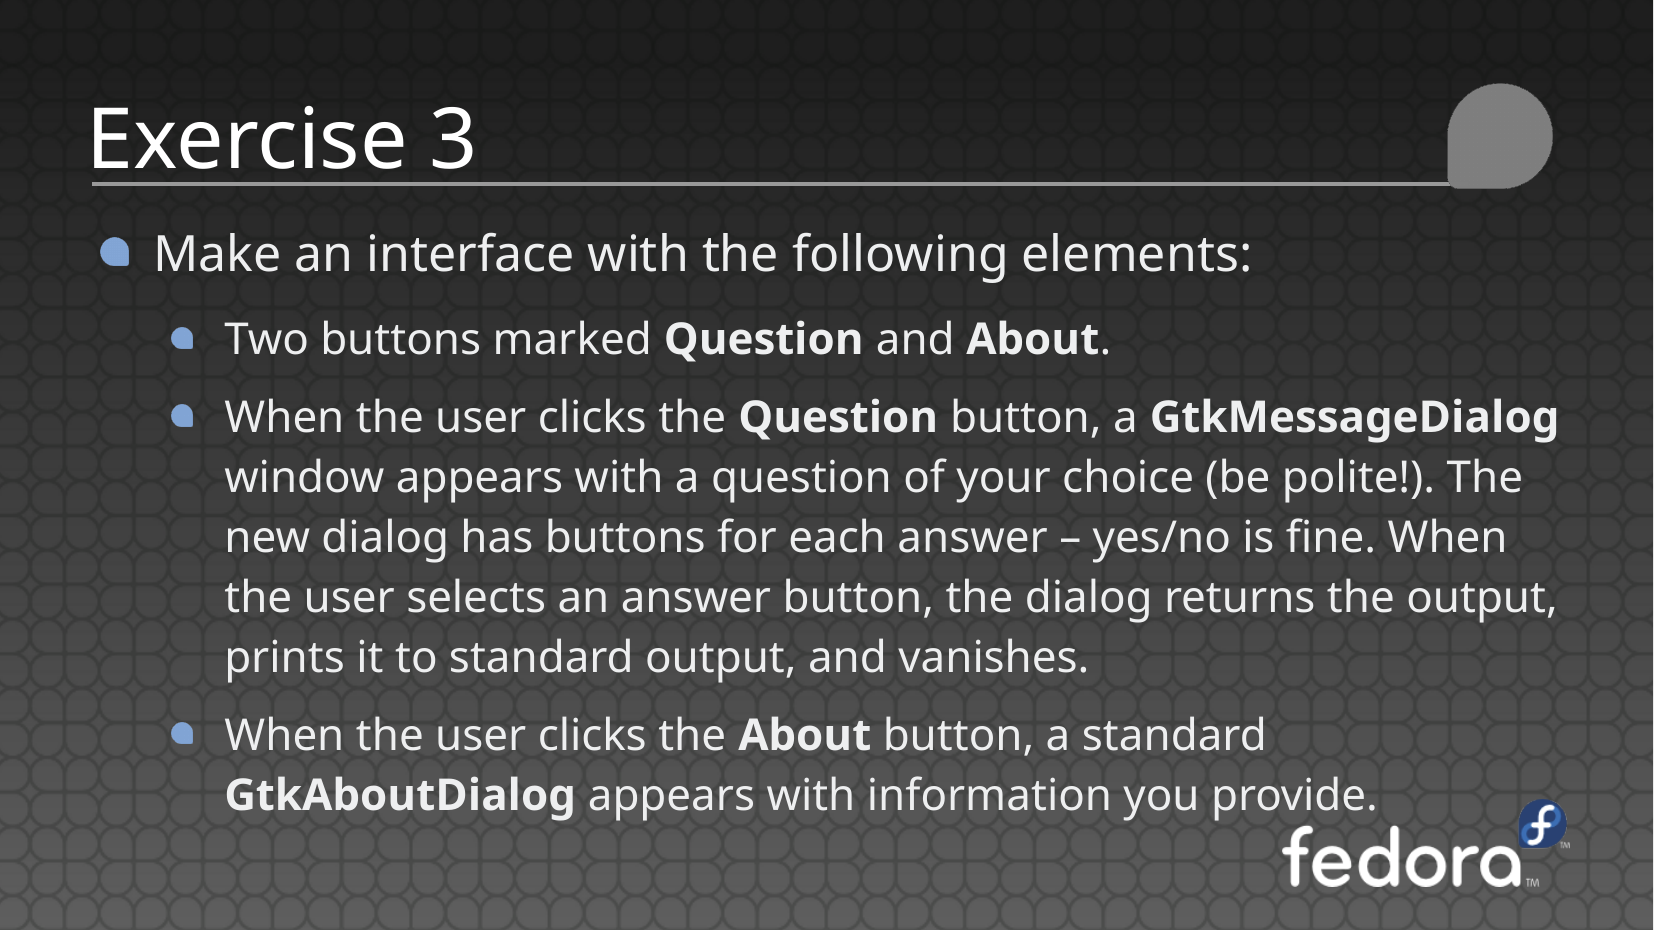

# Exercise 3
Make an interface with the following elements:
Two buttons marked Question and About.
When the user clicks the Question button, a GtkMessageDialog window appears with a question of your choice (be polite!). The new dialog has buttons for each answer – yes/no is fine. When the user selects an answer button, the dialog returns the output, prints it to standard output, and vanishes.
When the user clicks the About button, a standard GtkAboutDialog appears with information you provide.